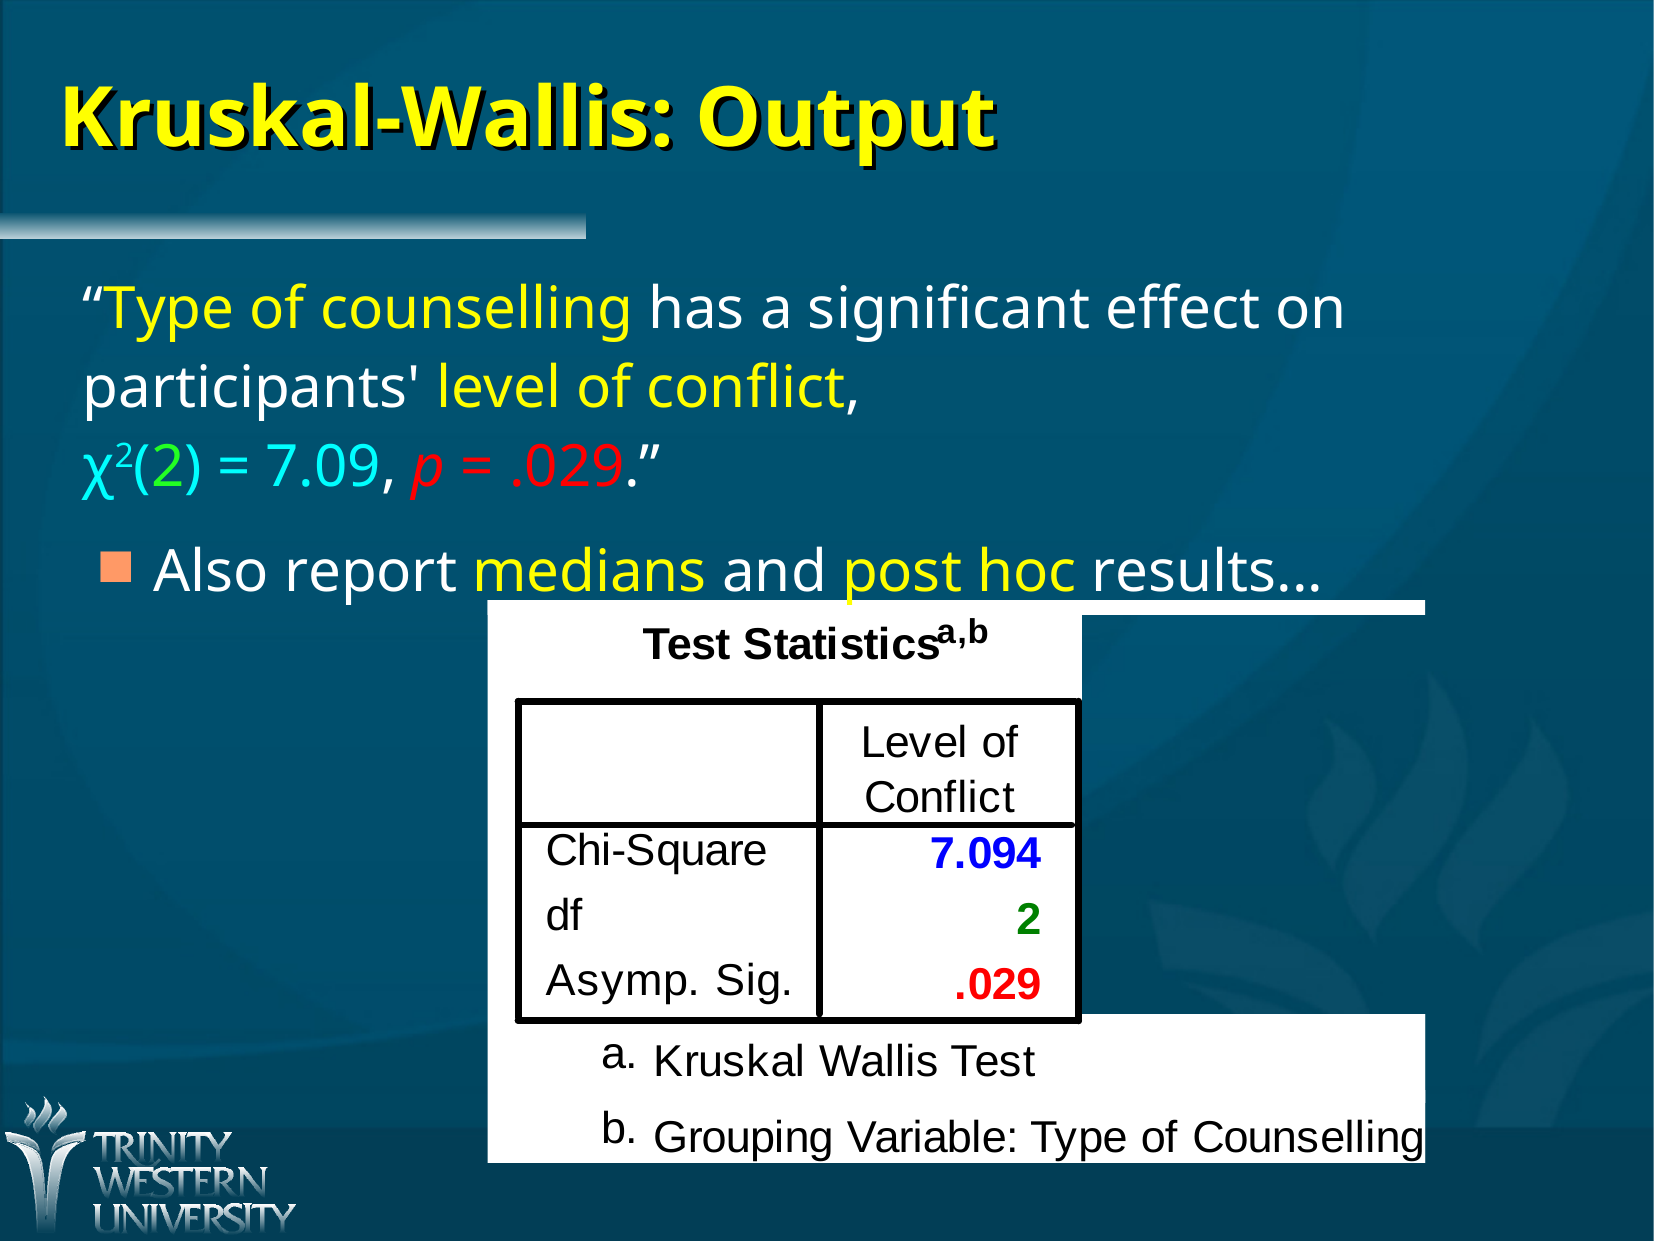

# Kruskal-Wallis: Output
“Type of counselling has a significant effect on participants' level of conflict,
χ2(2) = 7.09, p = .029.”
Also report medians and post hoc results...